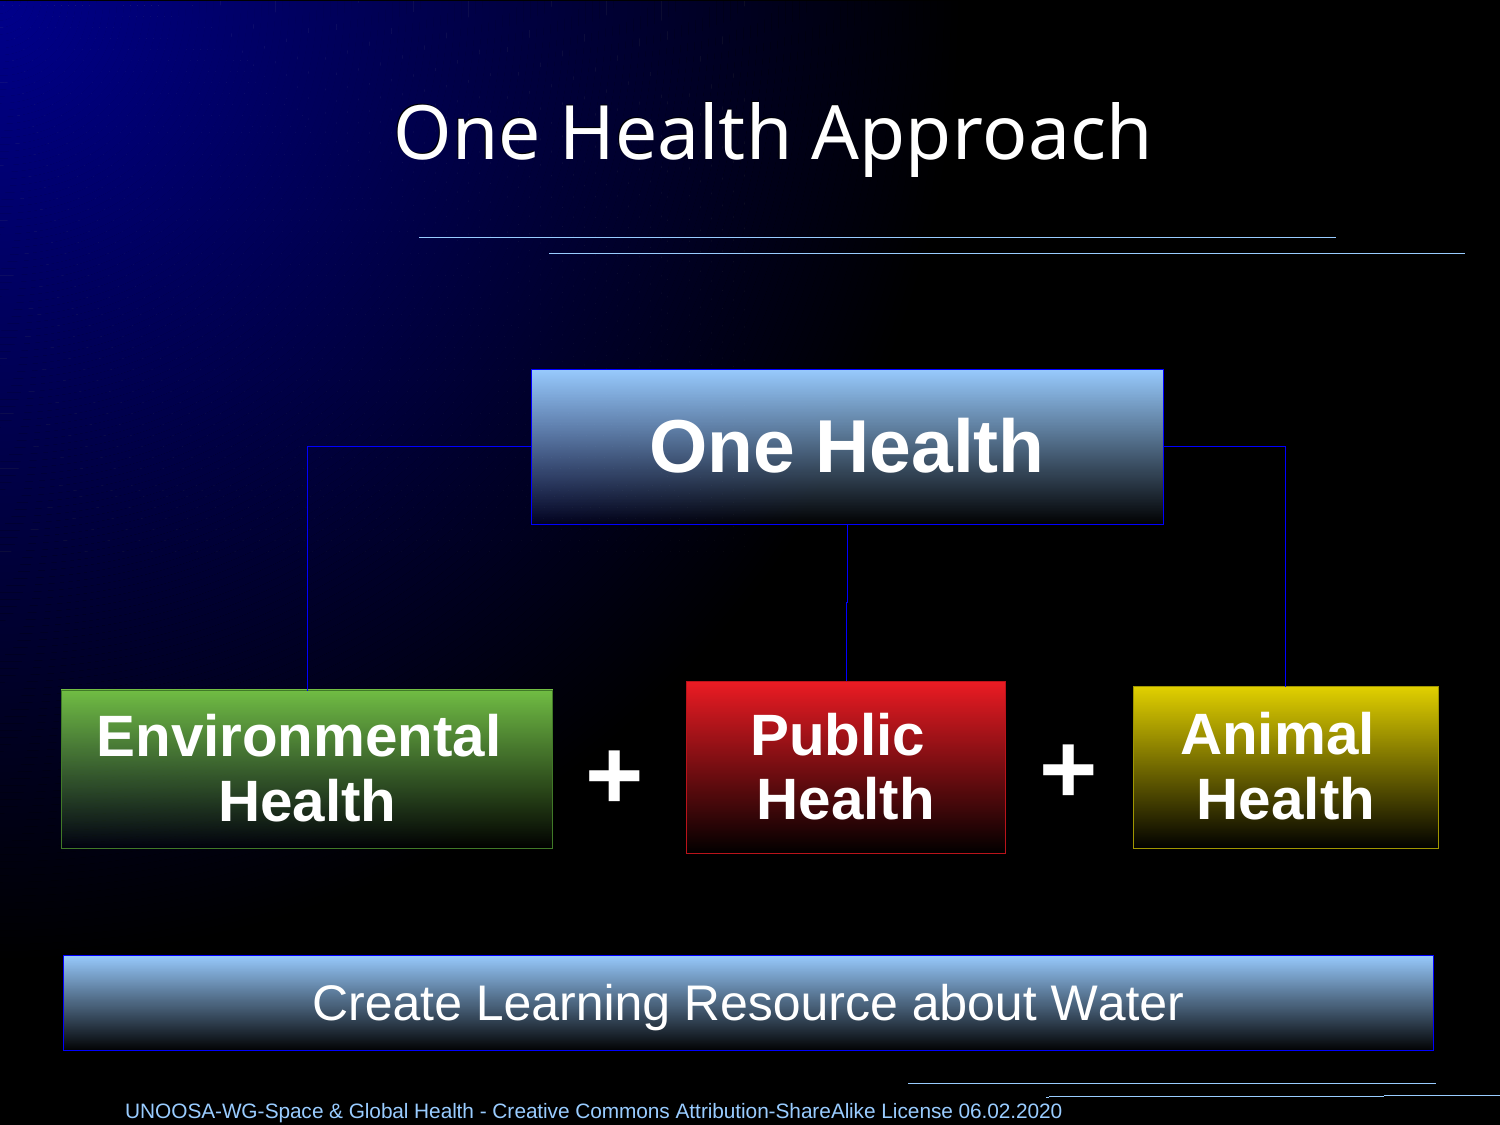

# One Health Approach
One Health
Public
Health
Animal
Health
Environmental
Health
+
+
Create Learning Resource about Water